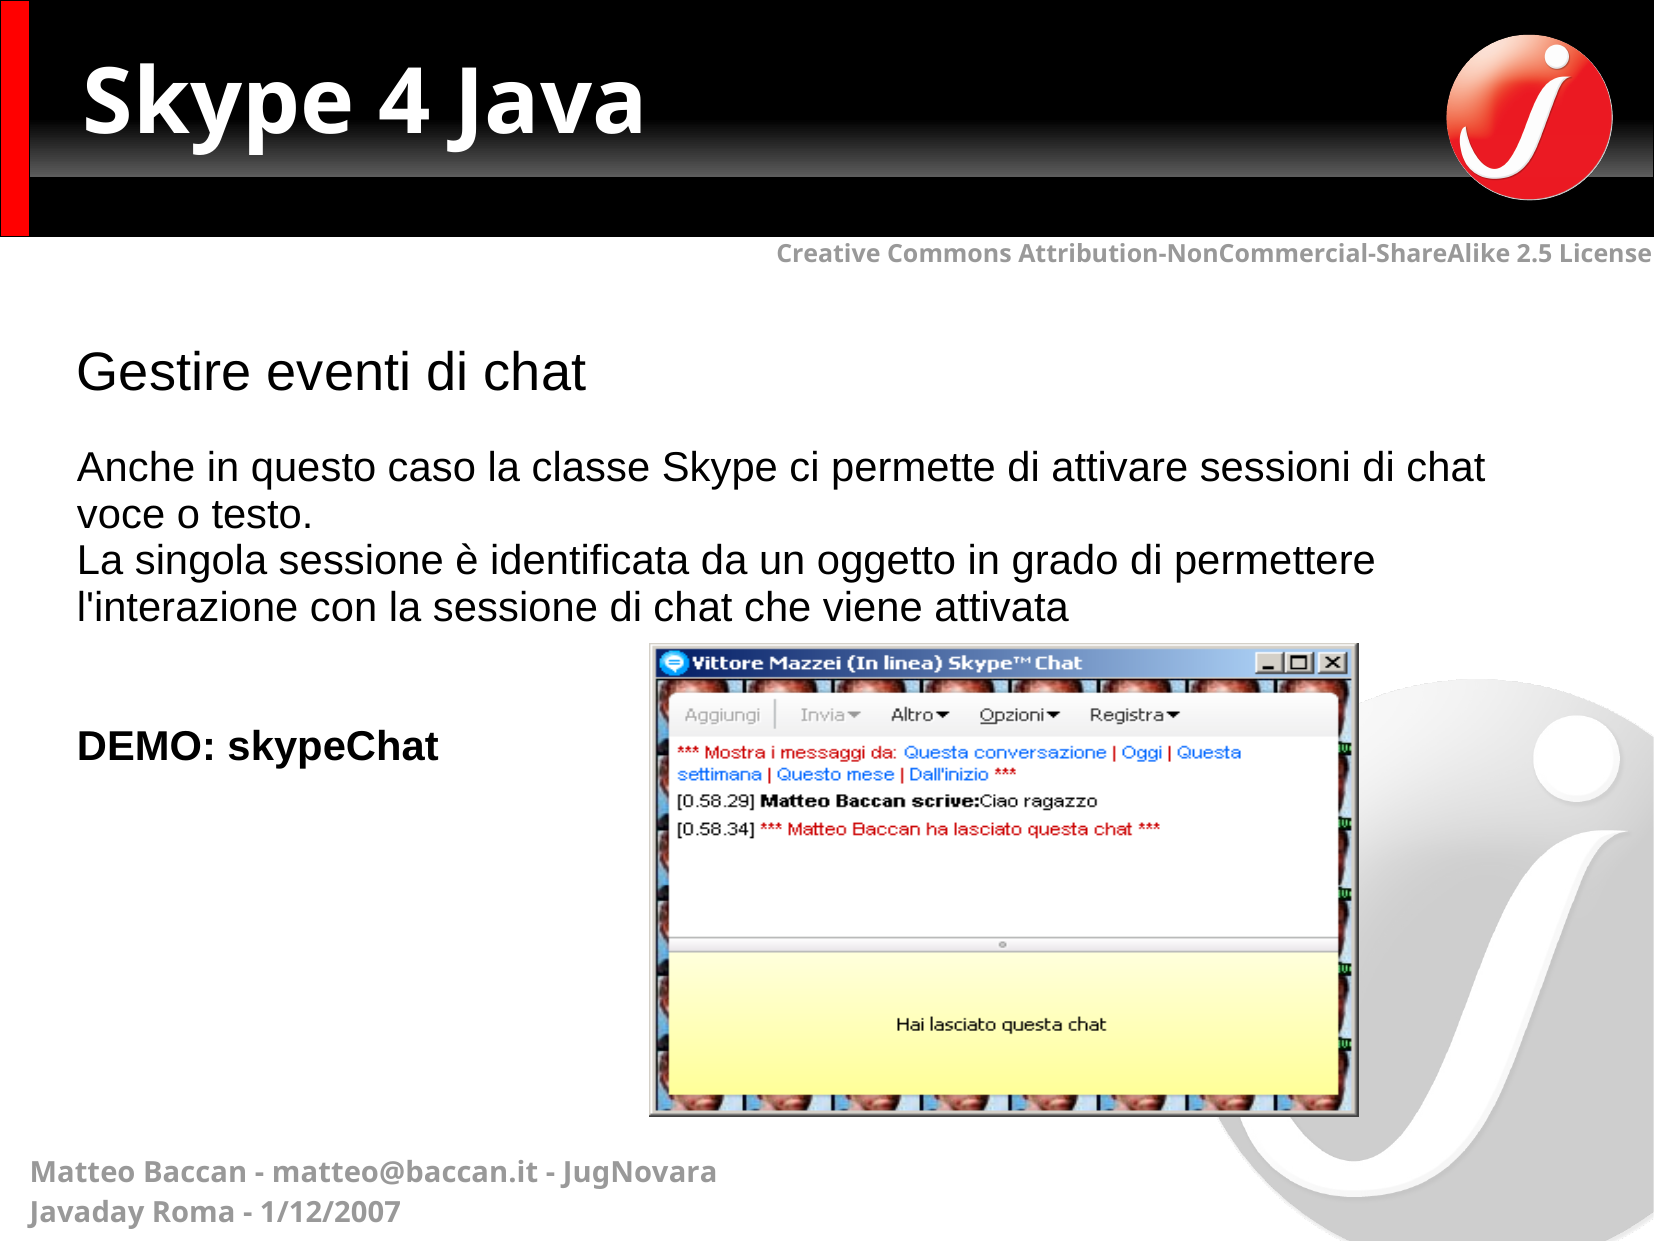

# Skype 4 Java
Gestire eventi di chat
Anche in questo caso la classe Skype ci permette di attivare sessioni di chat voce o testo.
La singola sessione è identificata da un oggetto in grado di permettere l'interazione con la sessione di chat che viene attivata
DEMO: skypeChat